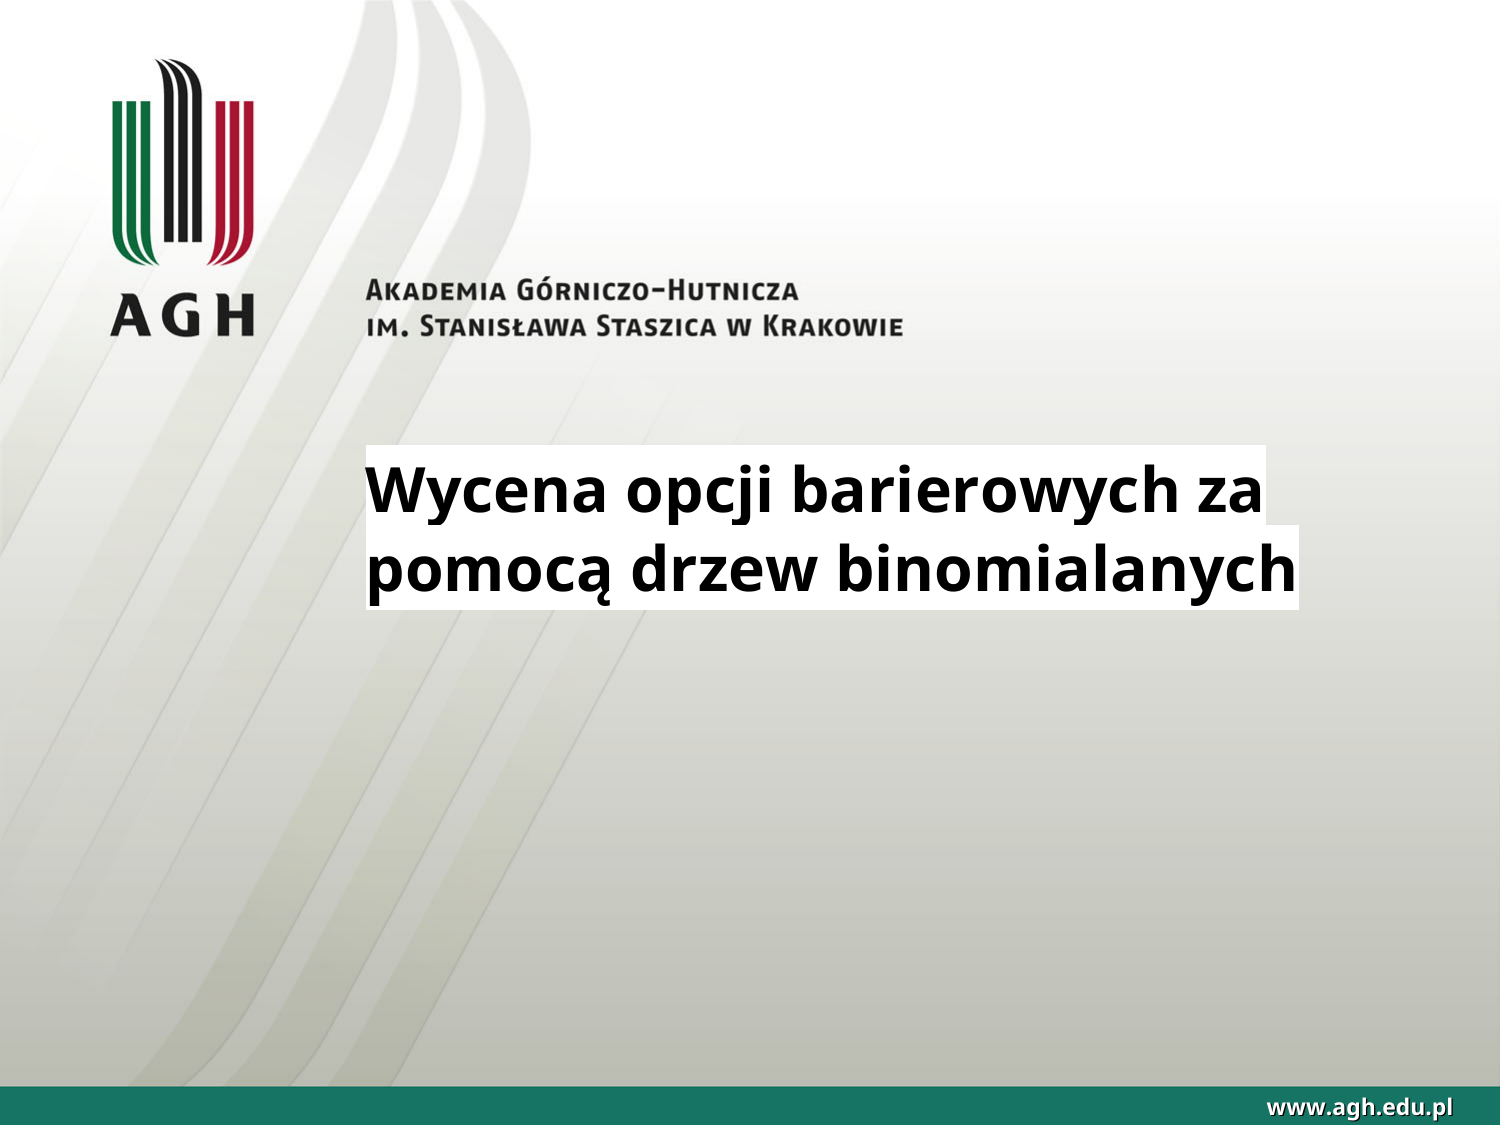

# Wycena opcji barierowych za pomocą drzew binomialanych
www.agh.edu.pl